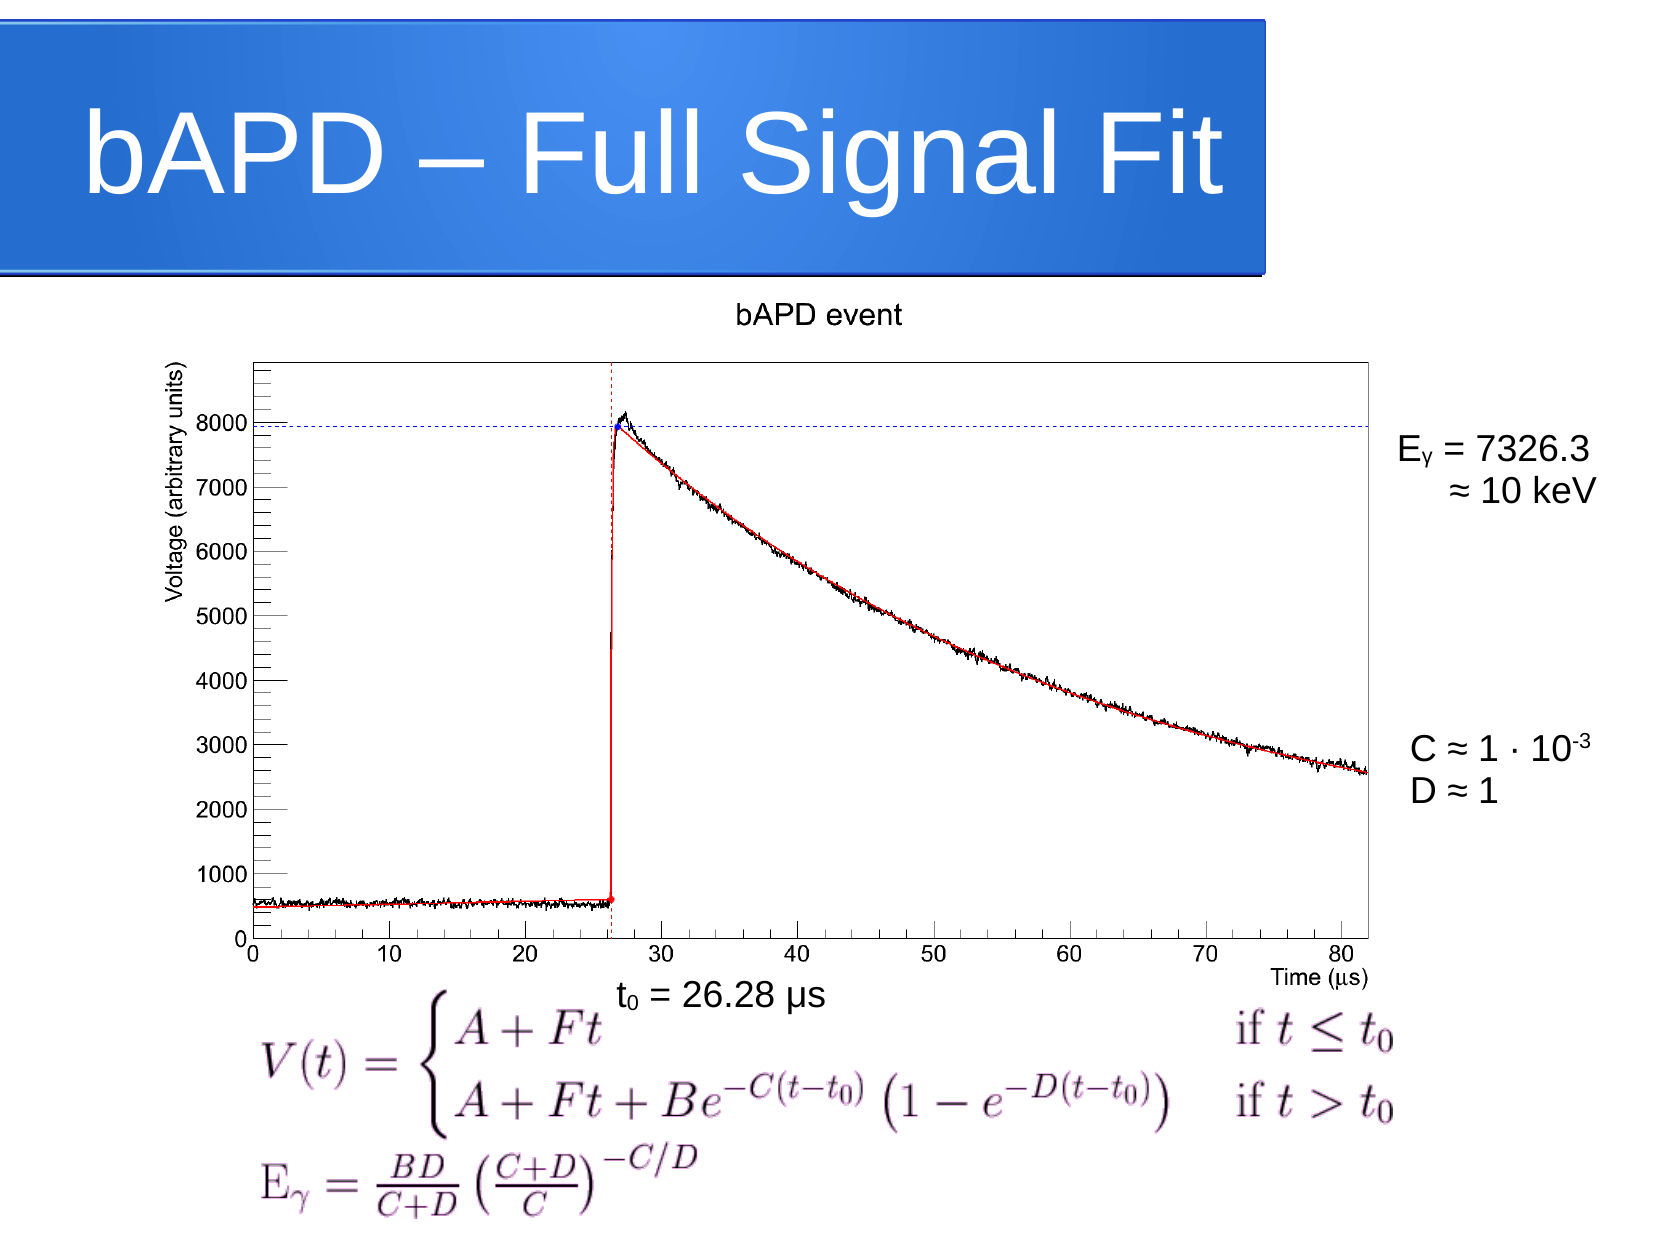

# bAPD – Full Signal Fit
Eγ = 7326.3
 ≈ 10 keV
C ≈ 1 ∙ 10-3
D ≈ 1
t0 = 26.28 μs